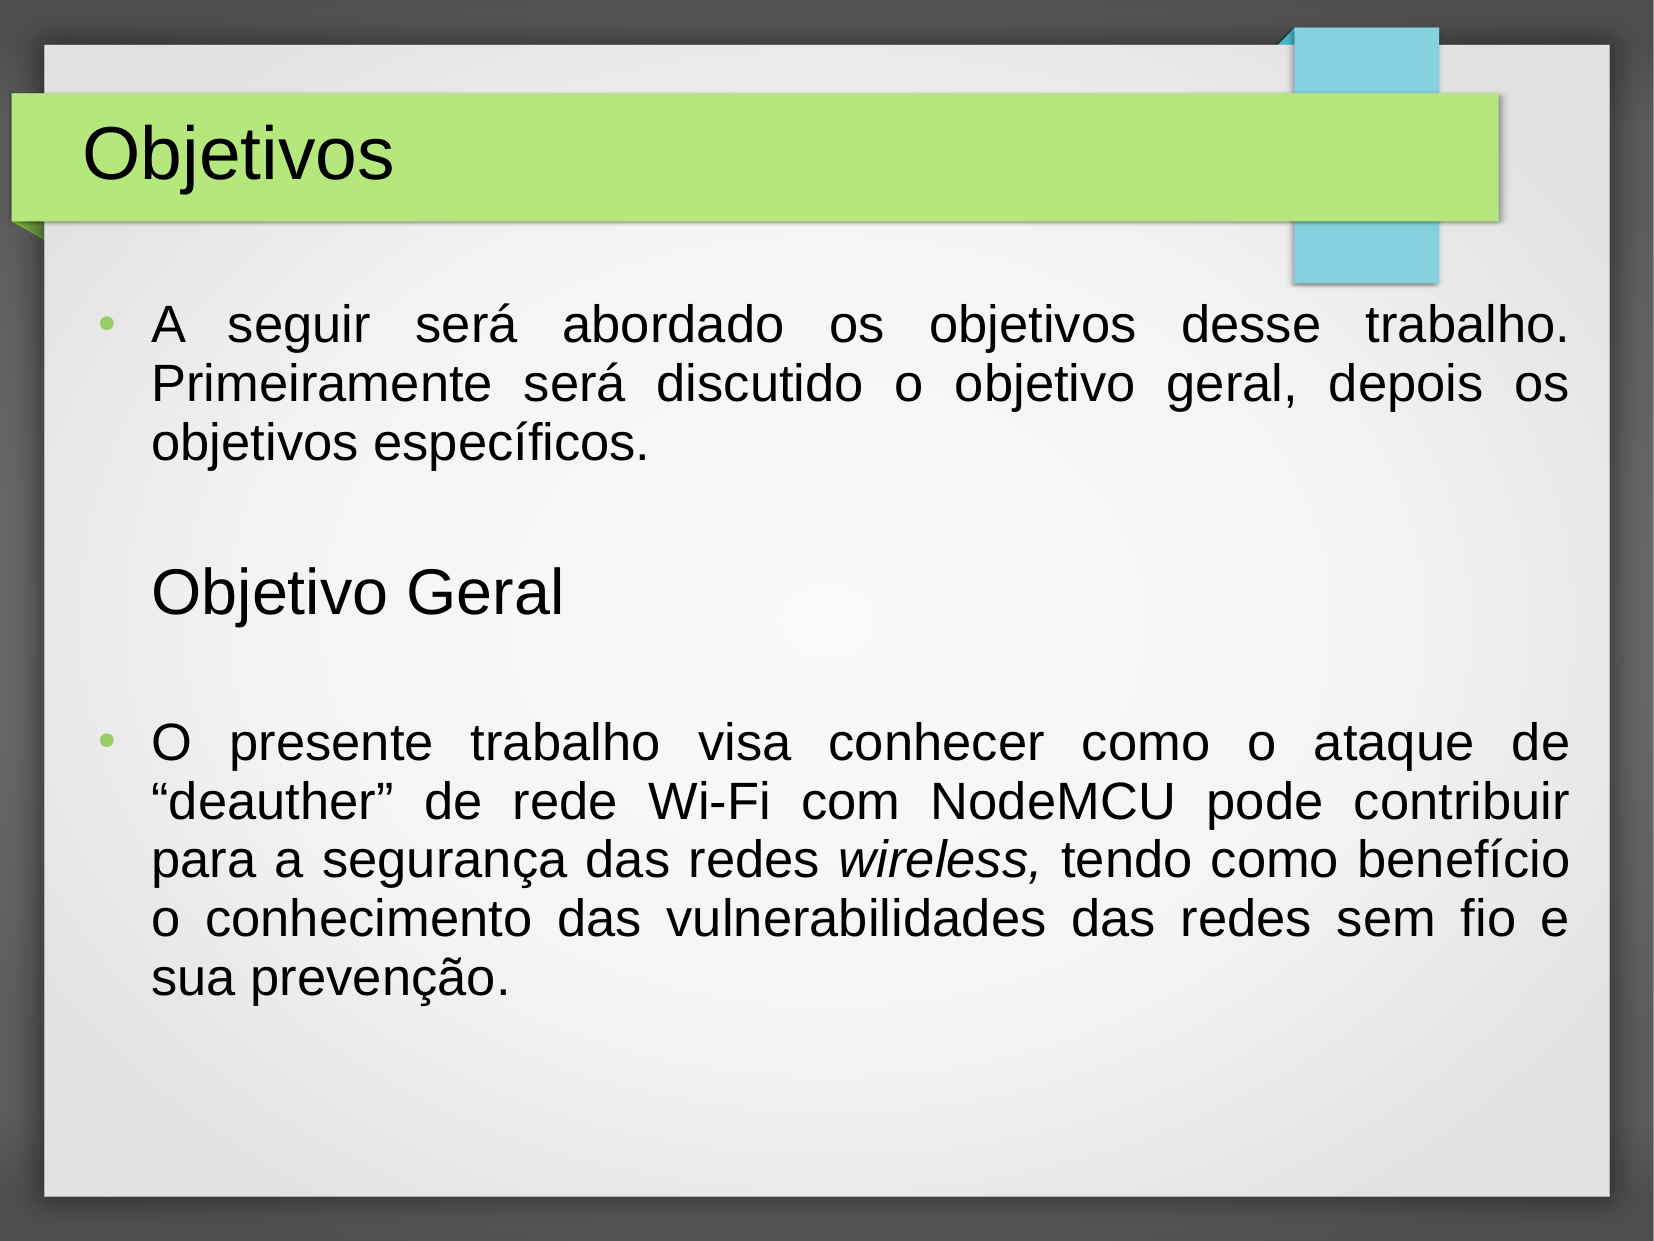

# Objetivos
A seguir será abordado os objetivos desse trabalho. Primeiramente será discutido o objetivo geral, depois os objetivos específicos.
Objetivo Geral
O presente trabalho visa conhecer como o ataque de “deauther” de rede Wi-Fi com NodeMCU pode contribuir para a segurança das redes wireless, tendo como benefício o conhecimento das vulnerabilidades das redes sem fio e sua prevenção.